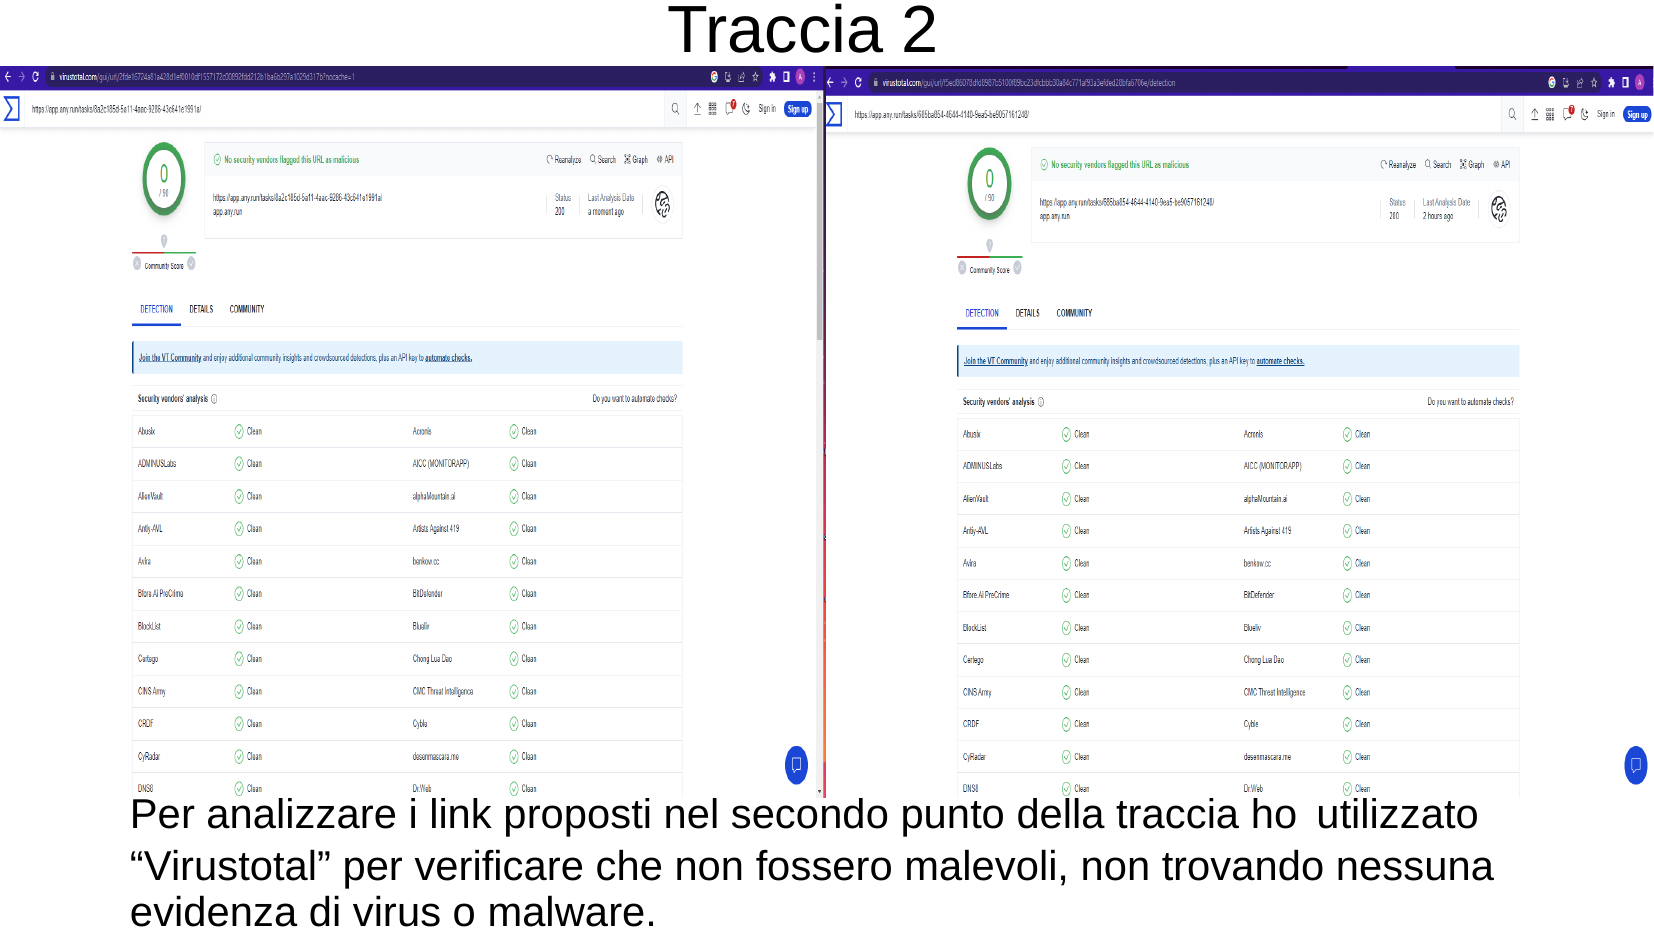

# Traccia 2
Per analizzare i link proposti nel secondo punto della traccia ho utilizzato “Virustotal” per verificare che non fossero malevoli, non trovando nessuna evidenza di virus o malware.